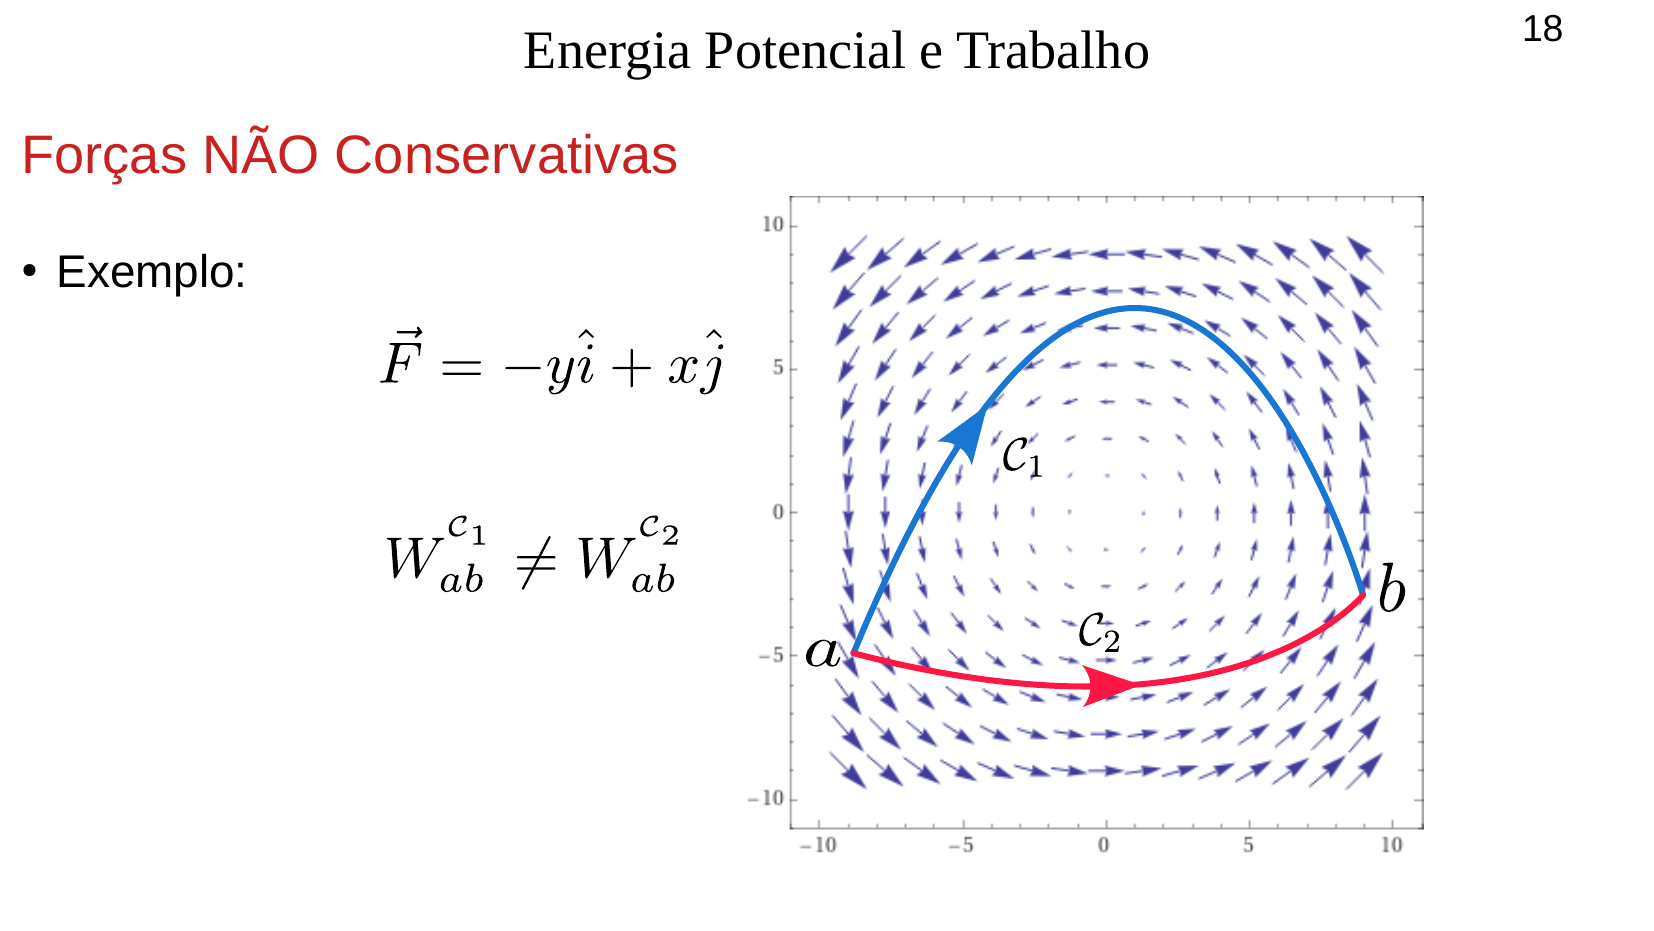

Energia Potencial e Trabalho
Forças NÃO Conservativas
Exemplo: